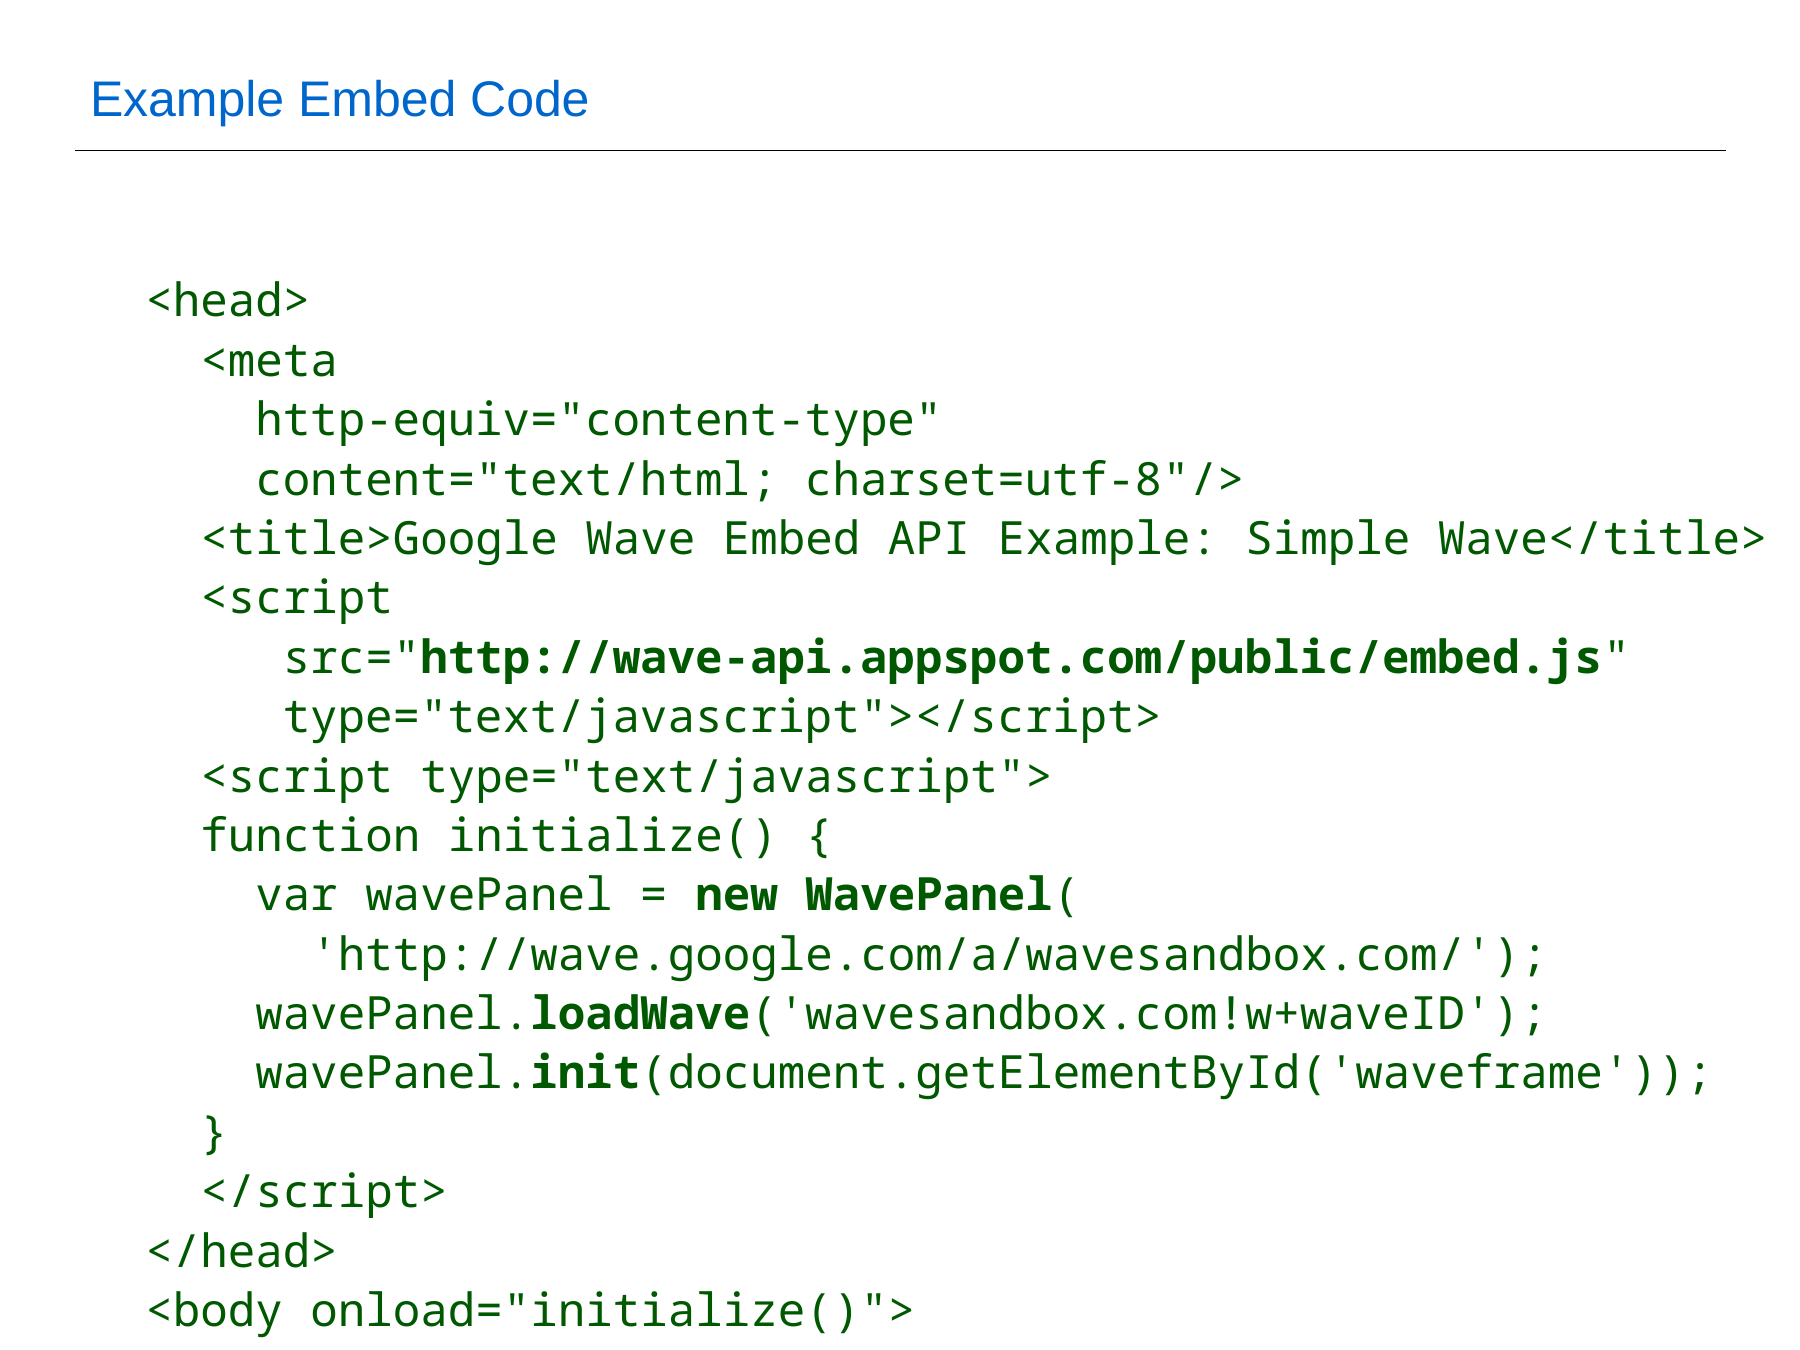

# Example Embed Code
 <head>
 <meta
 http-equiv="content-type"
 content="text/html; charset=utf-8"/>
 <title>Google Wave Embed API Example: Simple Wave</title>
 <script
 src="http://wave-api.appspot.com/public/embed.js"
 type="text/javascript"></script>
 <script type="text/javascript">
 function initialize() {
 var wavePanel = new WavePanel(
 'http://wave.google.com/a/wavesandbox.com/');
 wavePanel.loadWave('wavesandbox.com!w+waveID');
 wavePanel.init(document.getElementById('waveframe'));
 }
 </script>
 </head>
 <body onload="initialize()">
 <div
 id="waveframe"
 style="width: 500px; height: 100%">
 </div>
 </body>